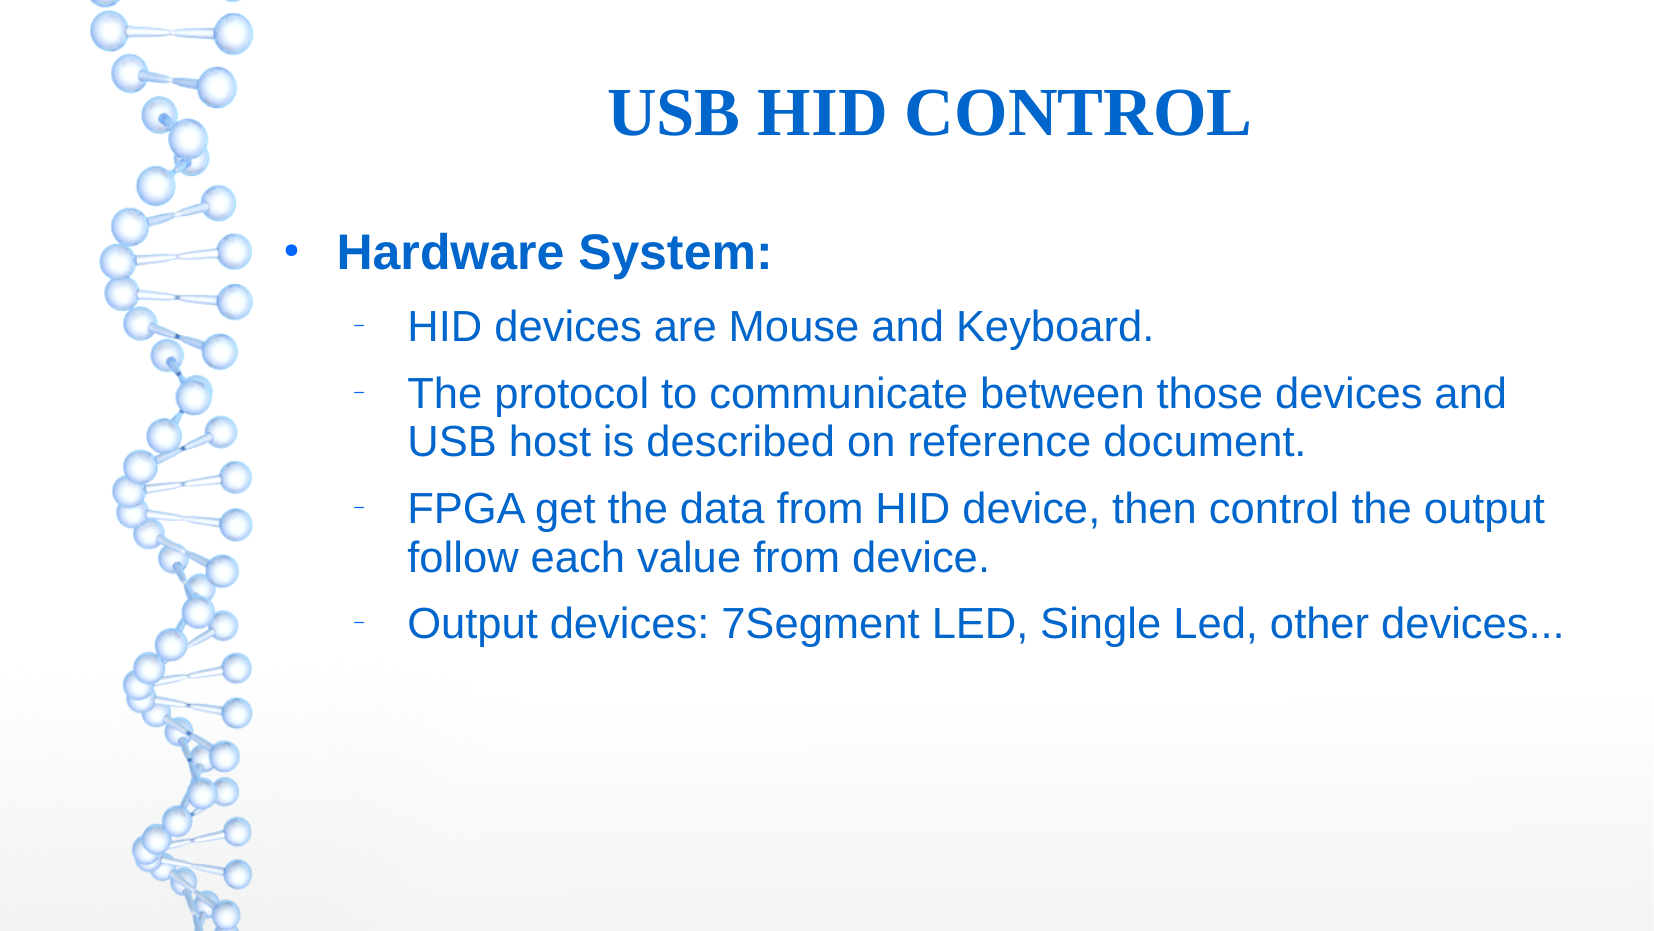

# USB HID CONTROL
Hardware System:
HID devices are Mouse and Keyboard.
The protocol to communicate between those devices and USB host is described on reference document.
FPGA get the data from HID device, then control the output follow each value from device.
Output devices: 7Segment LED, Single Led, other devices...